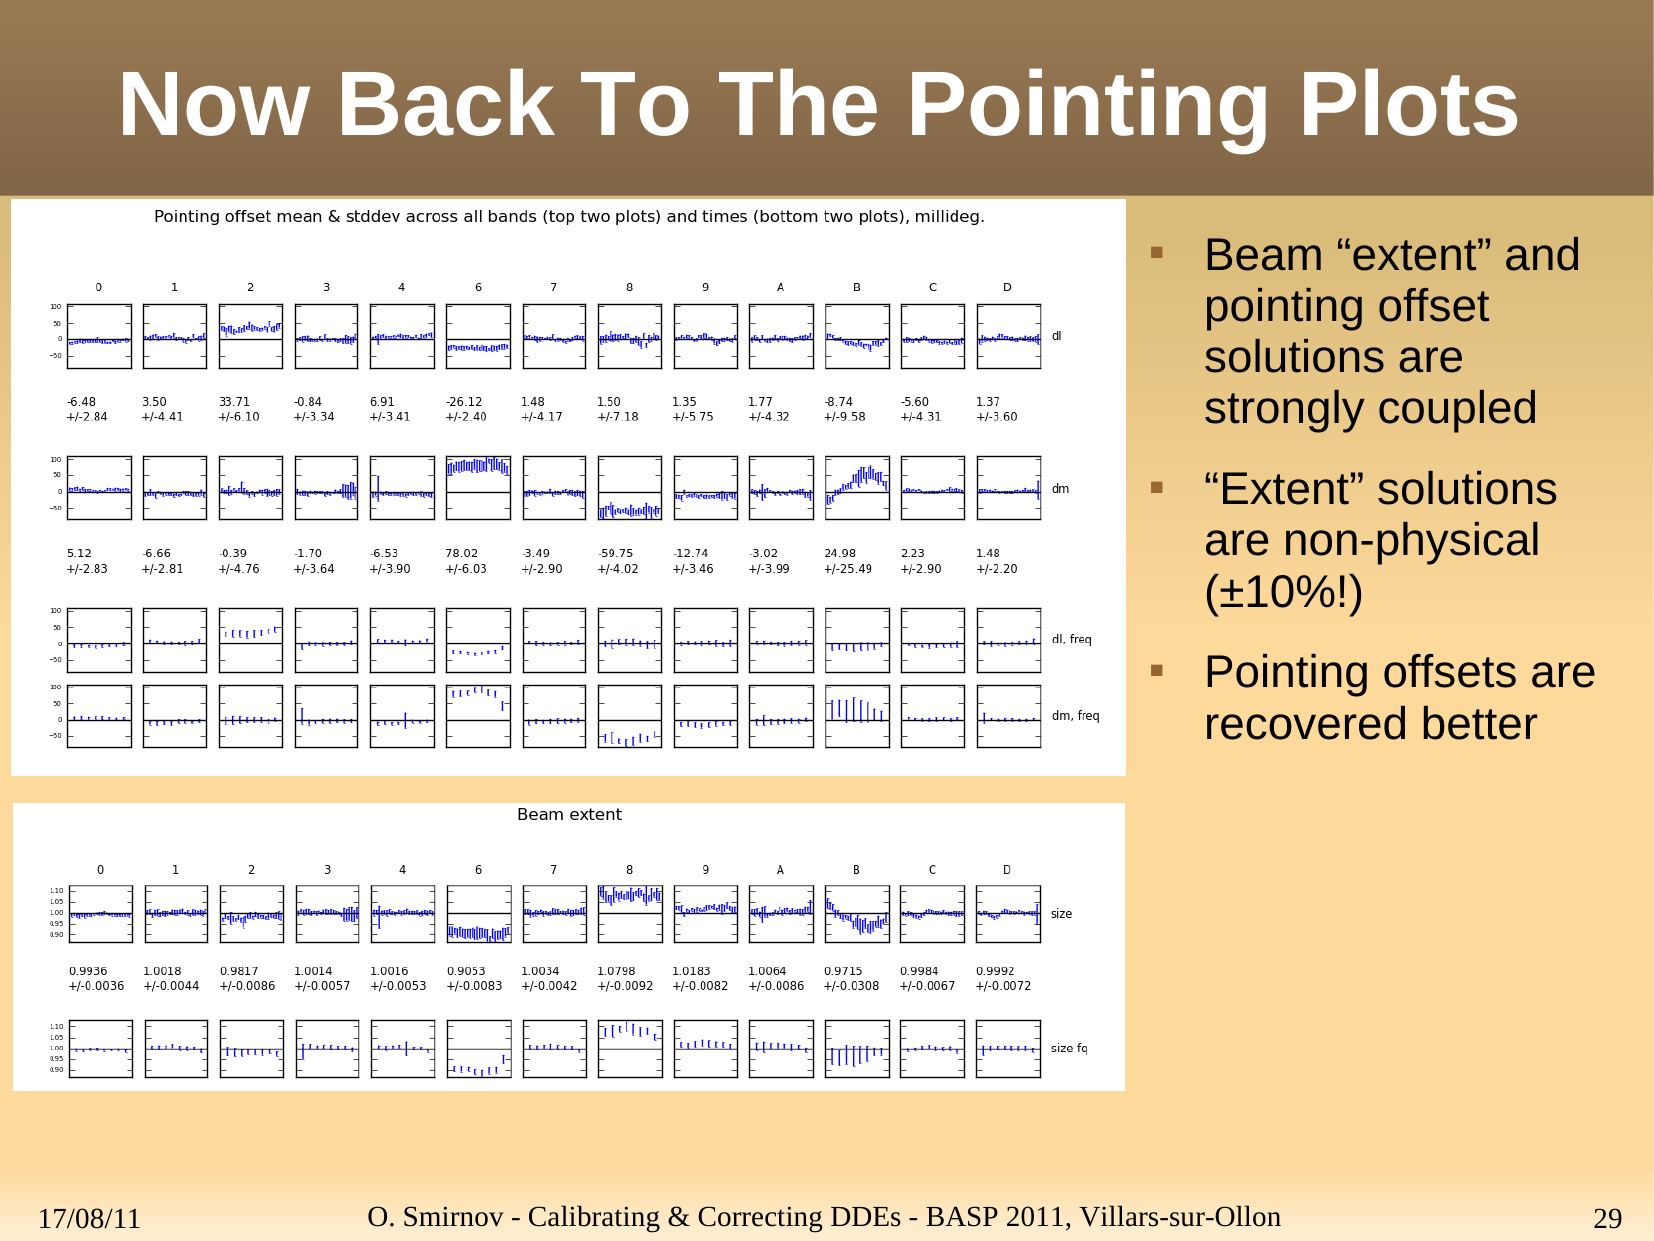

# Now Back To The Pointing Plots
Beam “extent” and pointing offset solutions are strongly coupled
“Extent” solutions are non-physical (±10%!)
Pointing offsets are recovered better
O. Smirnov - Calibrating & Correcting DDEs - BASP 2011, Villars-sur-Ollon
17/08/11
29